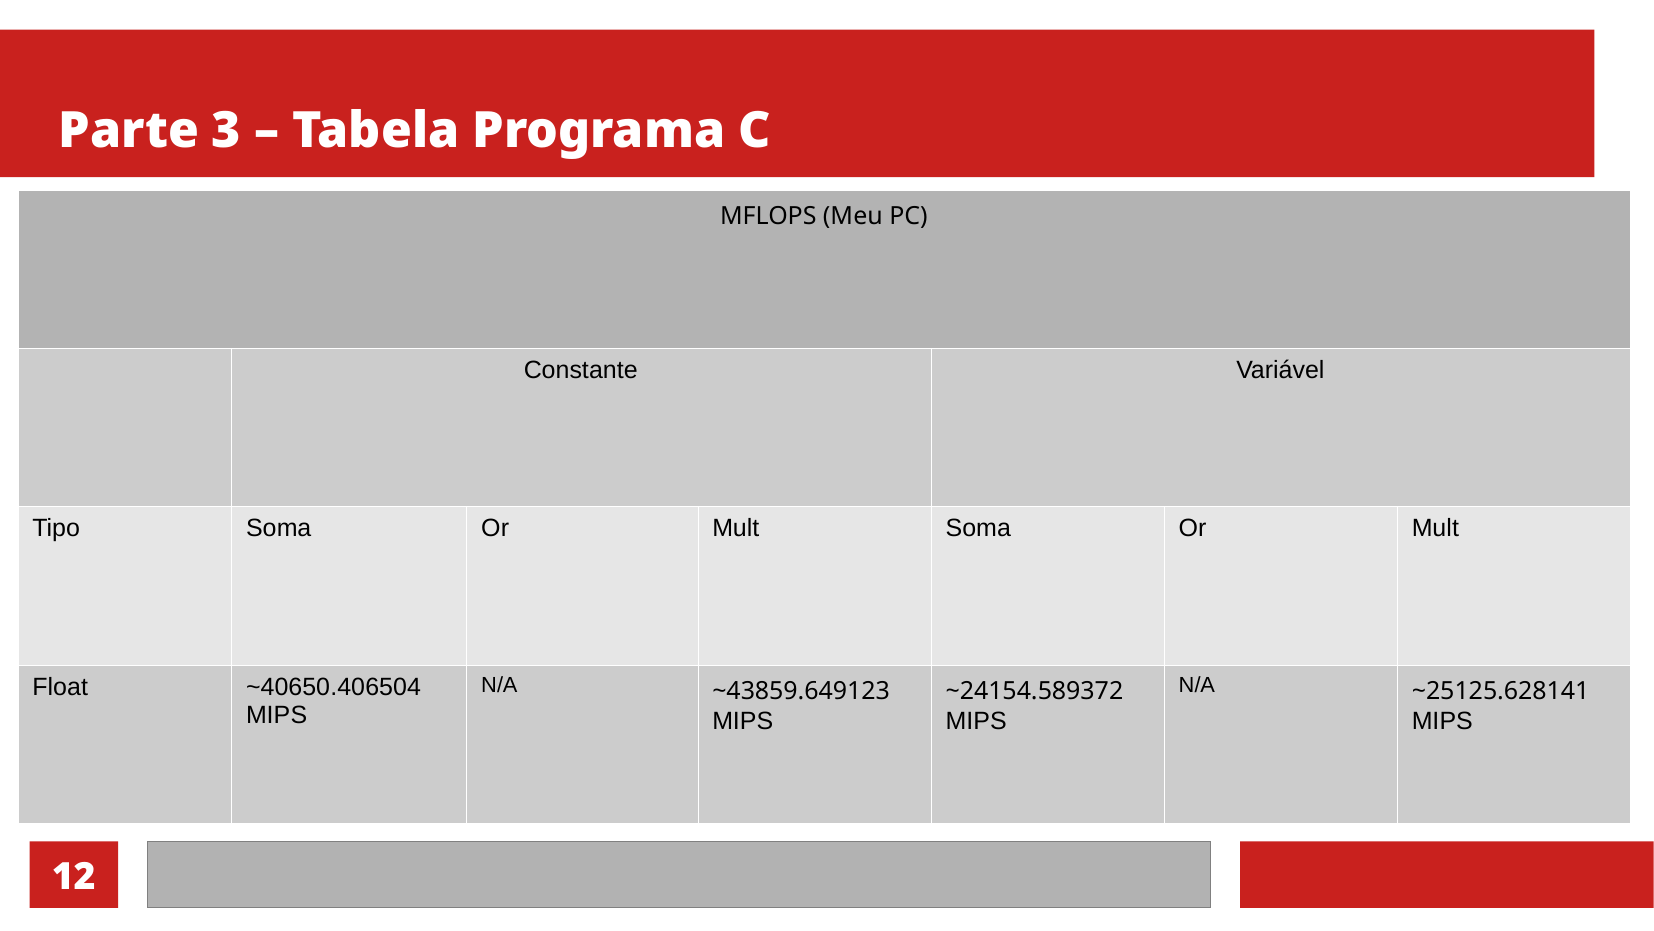

# Parte 3 – Tabela Programa C
| MFLOPS (Meu PC) | | | | | | |
| --- | --- | --- | --- | --- | --- | --- |
| | Constante | | | Variável | | |
| Tipo | Soma | Or | Mult | Soma | Or | Mult |
| Float | ~40650.406504 MIPS | N/A | ~43859.649123 MIPS | ~24154.589372 MIPS | N/A | ~25125.628141 MIPS |
12